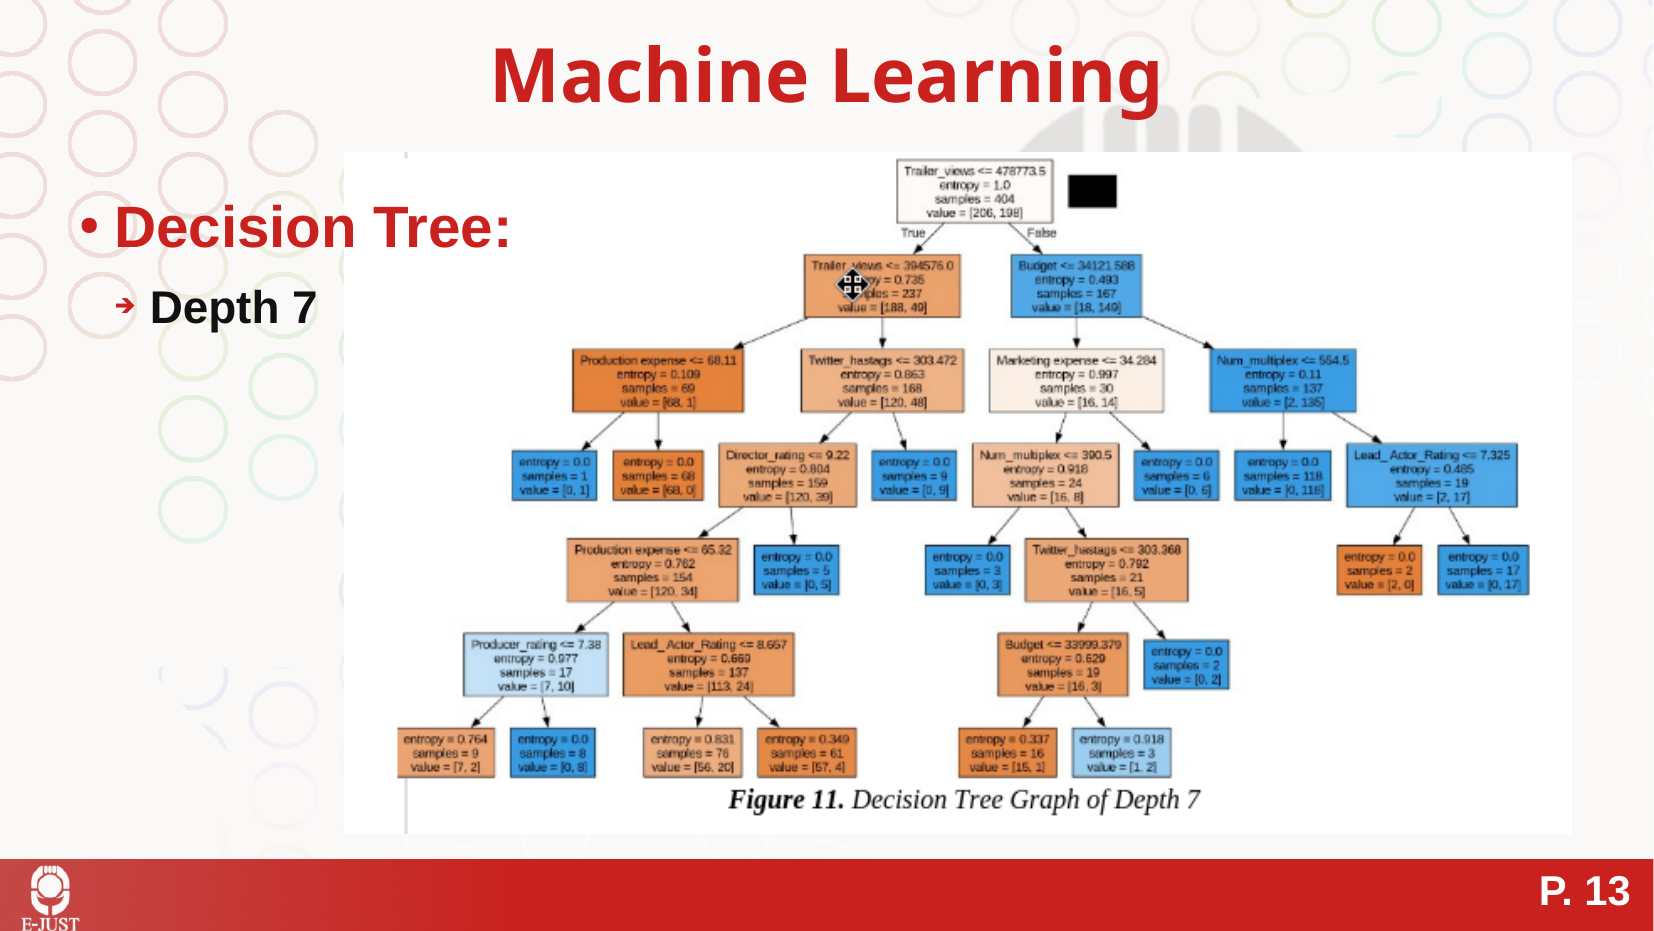

Machine Learning
Decision Tree:
Depth 7
P.